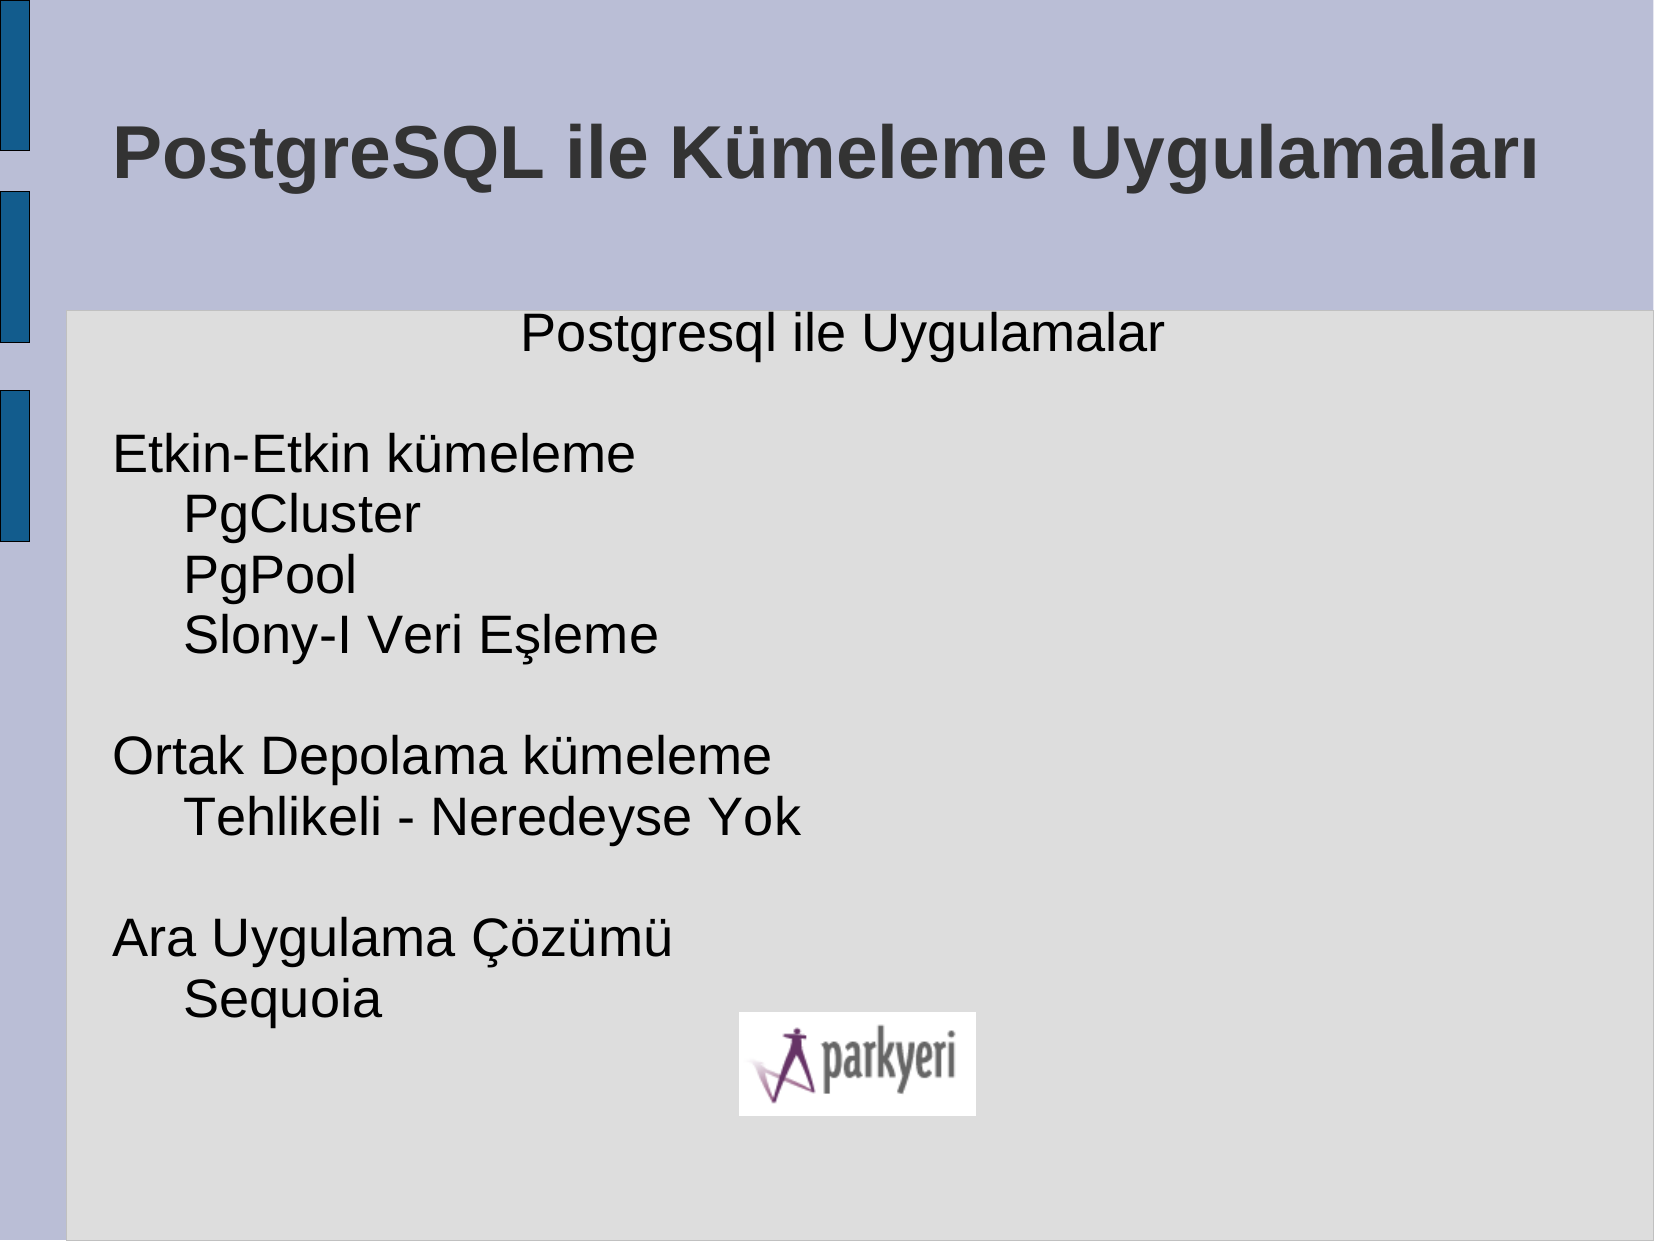

# PostgreSQL ile Kümeleme Uygulamaları
Postgresql ile Uygulamalar
Etkin-Etkin kümeleme
PgCluster
PgPool
Slony-I Veri Eşleme
Ortak Depolama kümeleme
Tehlikeli - Neredeyse Yok
Ara Uygulama Çözümü
Sequoia